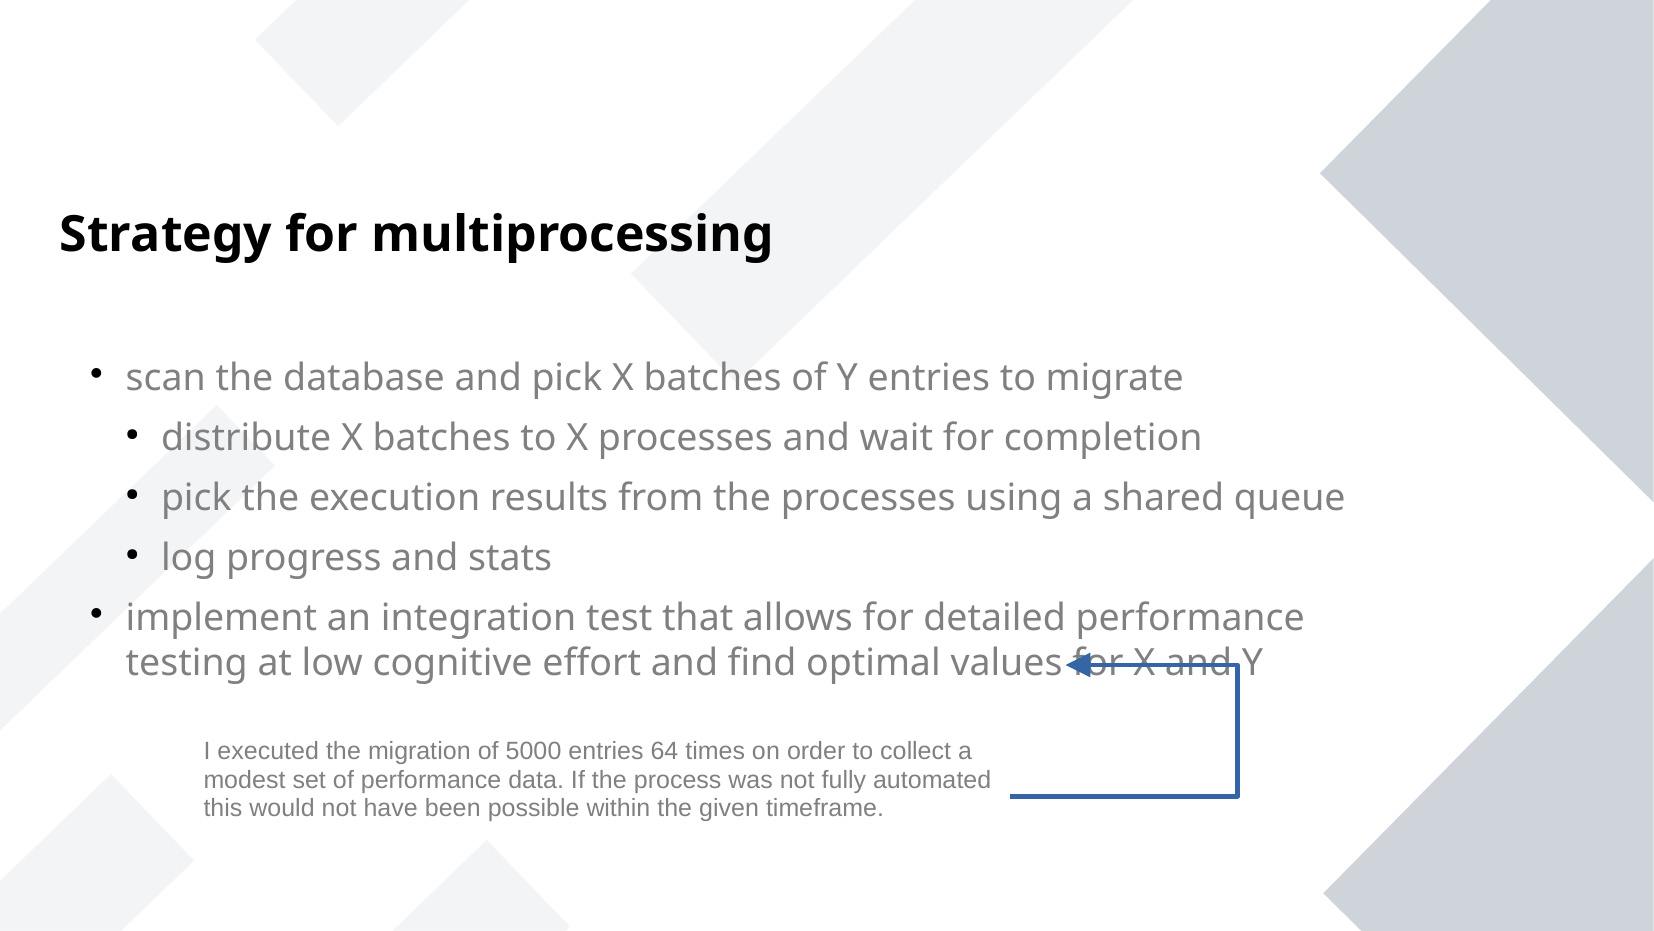

Strategy for multiprocessing
scan the database and pick X batches of Y entries to migrate
distribute X batches to X processes and wait for completion
pick the execution results from the processes using a shared queue
log progress and stats
implement an integration test that allows for detailed performance testing at low cognitive effort and find optimal values for X and Y
I executed the migration of 5000 entries 64 times on order to collect a modest set of performance data. If the process was not fully automated this would not have been possible within the given timeframe.